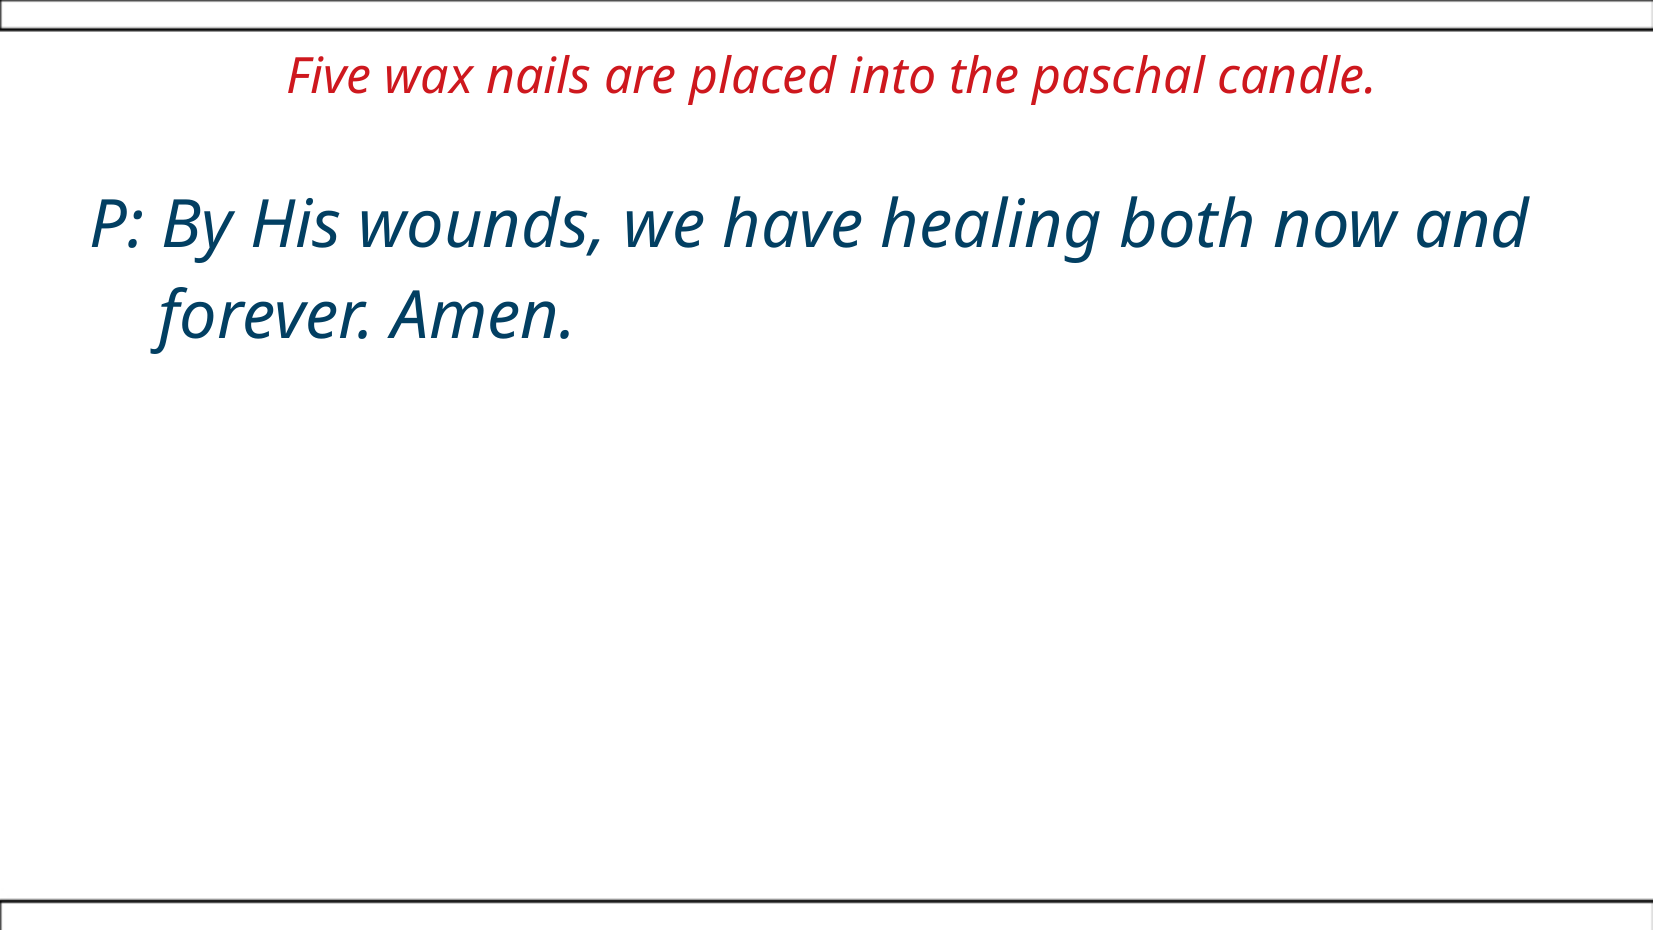

Five wax nails are placed into the paschal candle.
P: By His wounds, we have healing both now and
 forever. Amen.